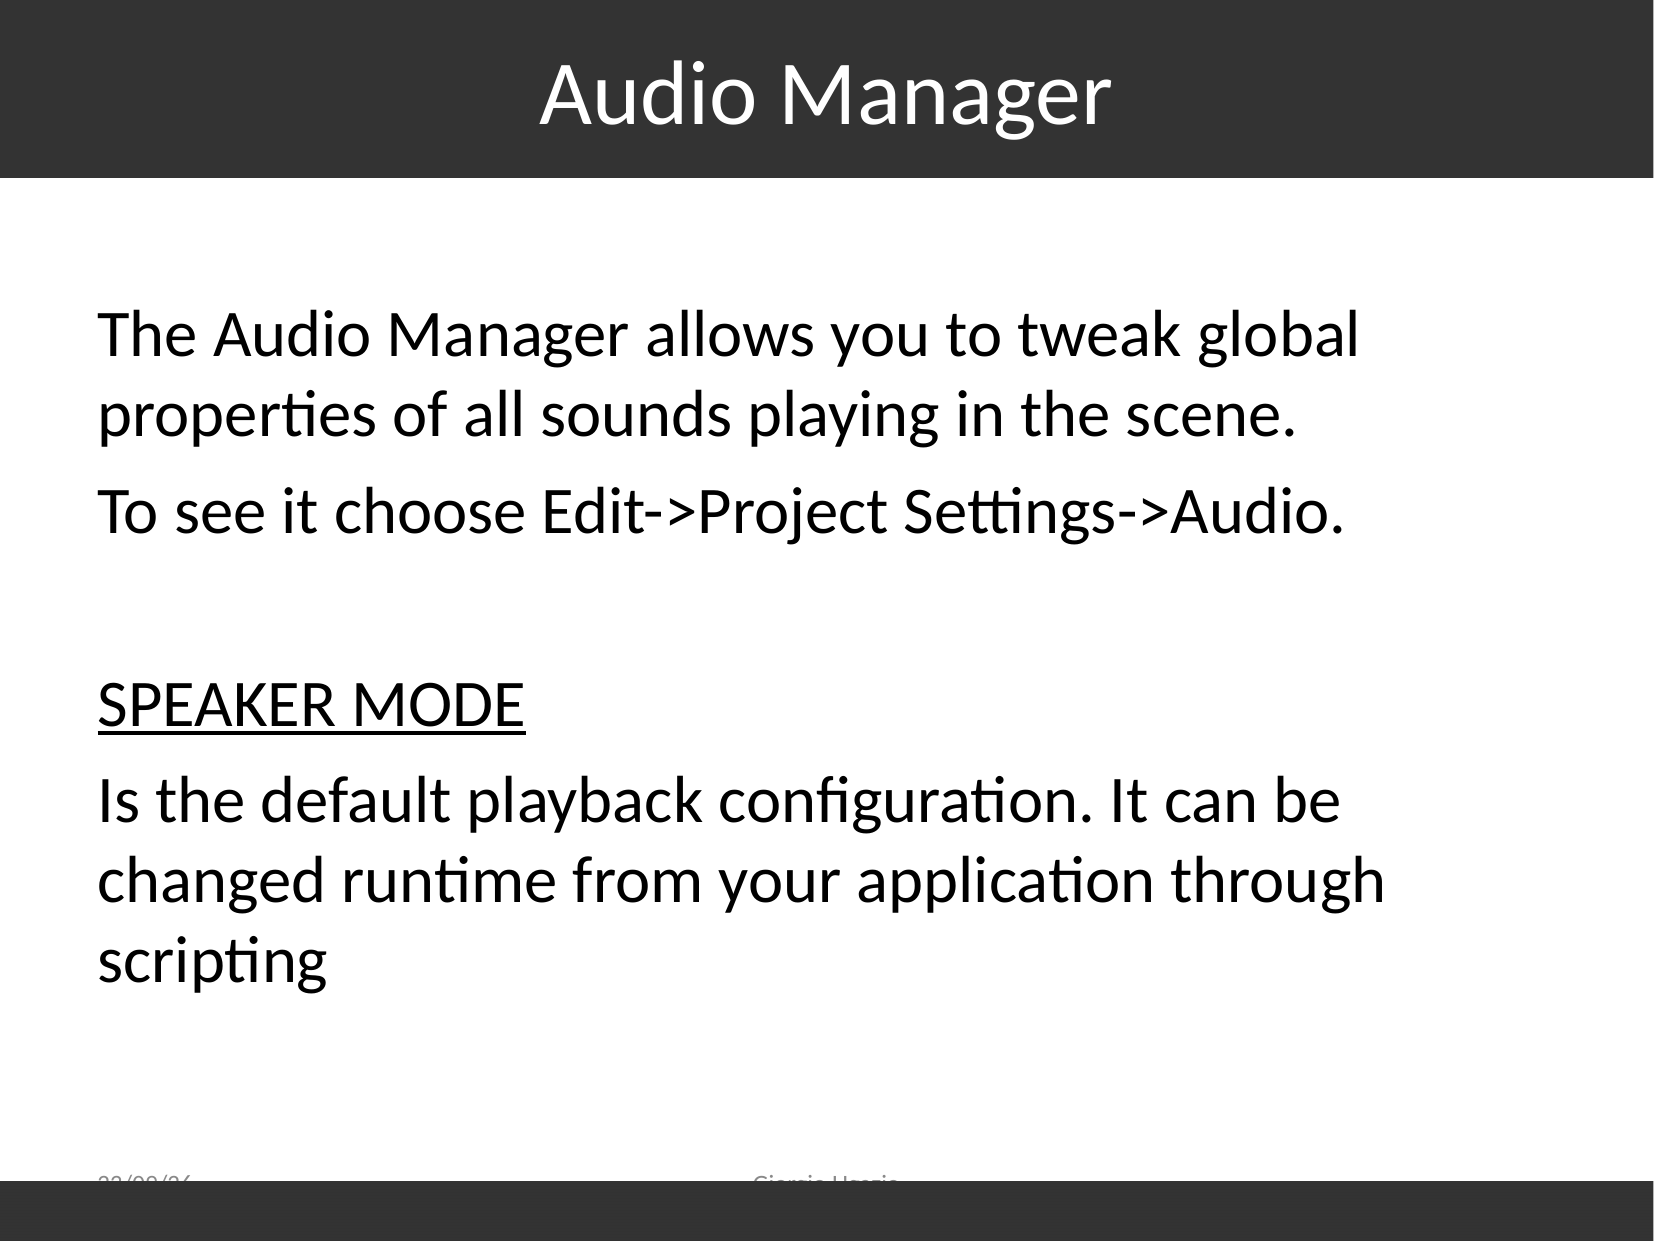

# Audio Manager
The Audio Manager allows you to tweak global properties of all sounds playing in the scene.
To see it choose Edit->Project Settings->Audio.
SPEAKER MODE
Is the default playback configuration. It can be changed runtime from your application through scripting